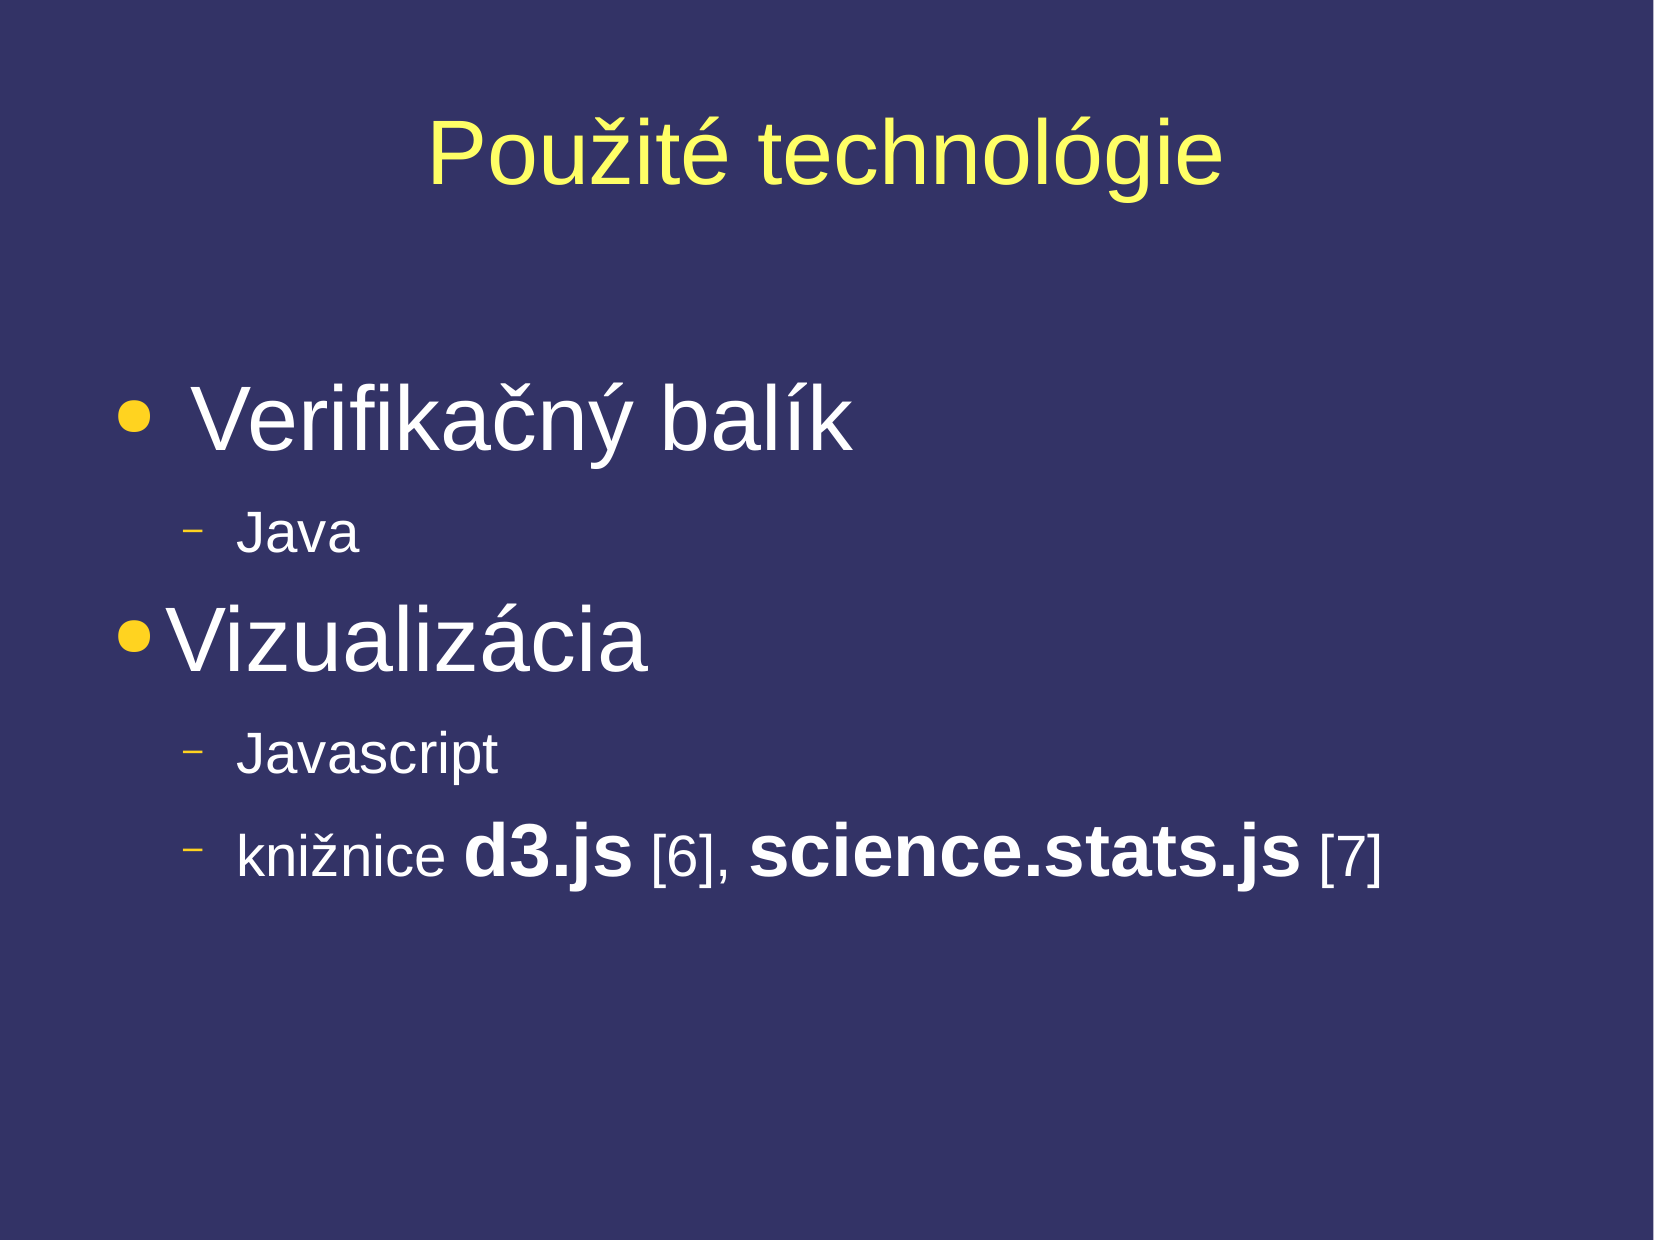

# Použité technológie
 Verifikačný balík
Java
Vizualizácia
Javascript
knižnice d3.js [6], science.stats.js [7]